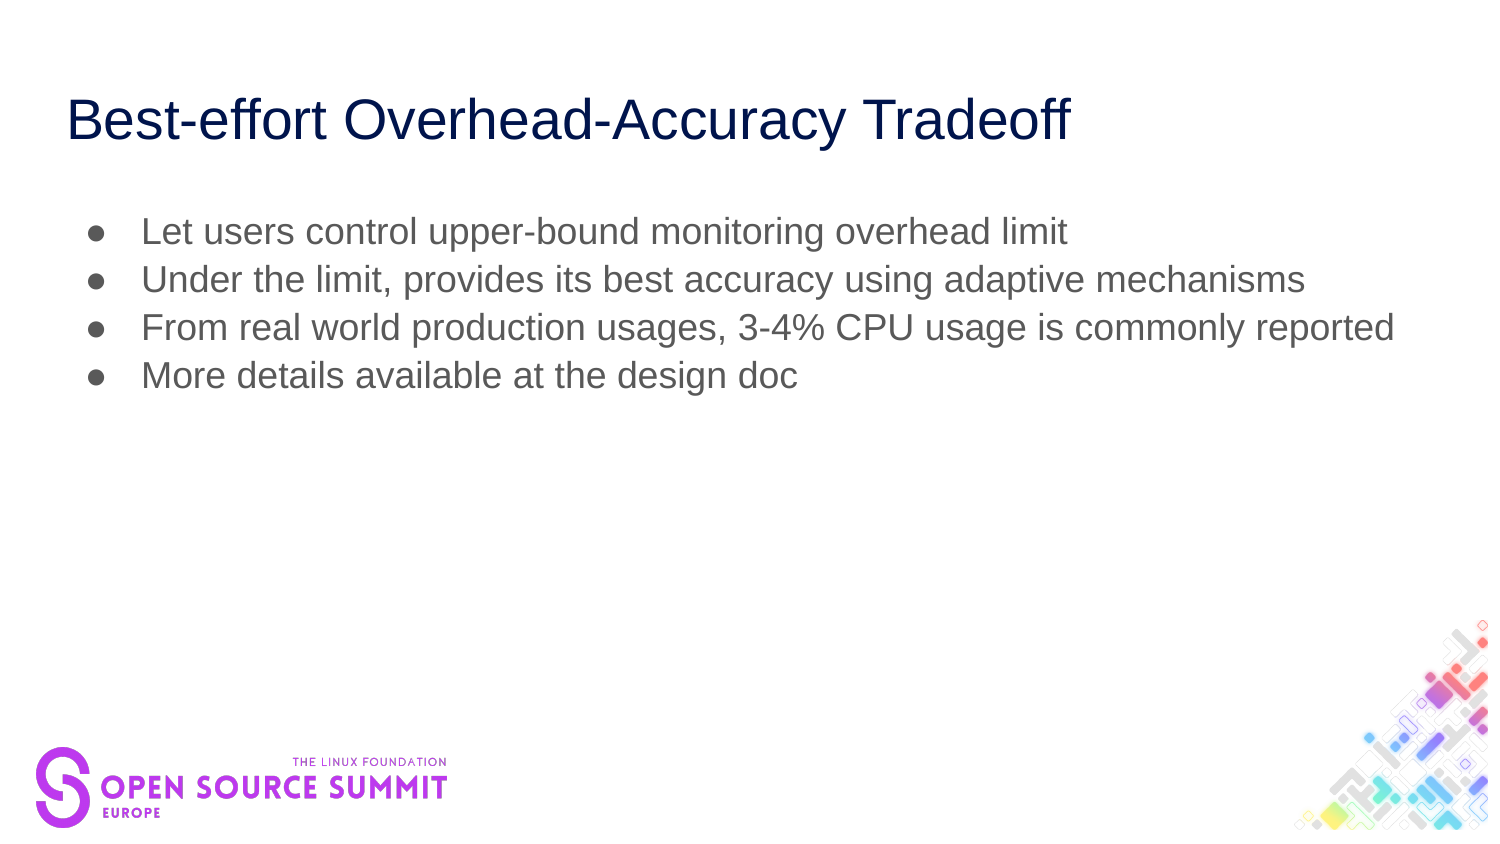

# Best-effort Overhead-Accuracy Tradeoff
Let users control upper-bound monitoring overhead limit
Under the limit, provides its best accuracy using adaptive mechanisms
From real world production usages, 3-4% CPU usage is commonly reported
More details available at the design doc